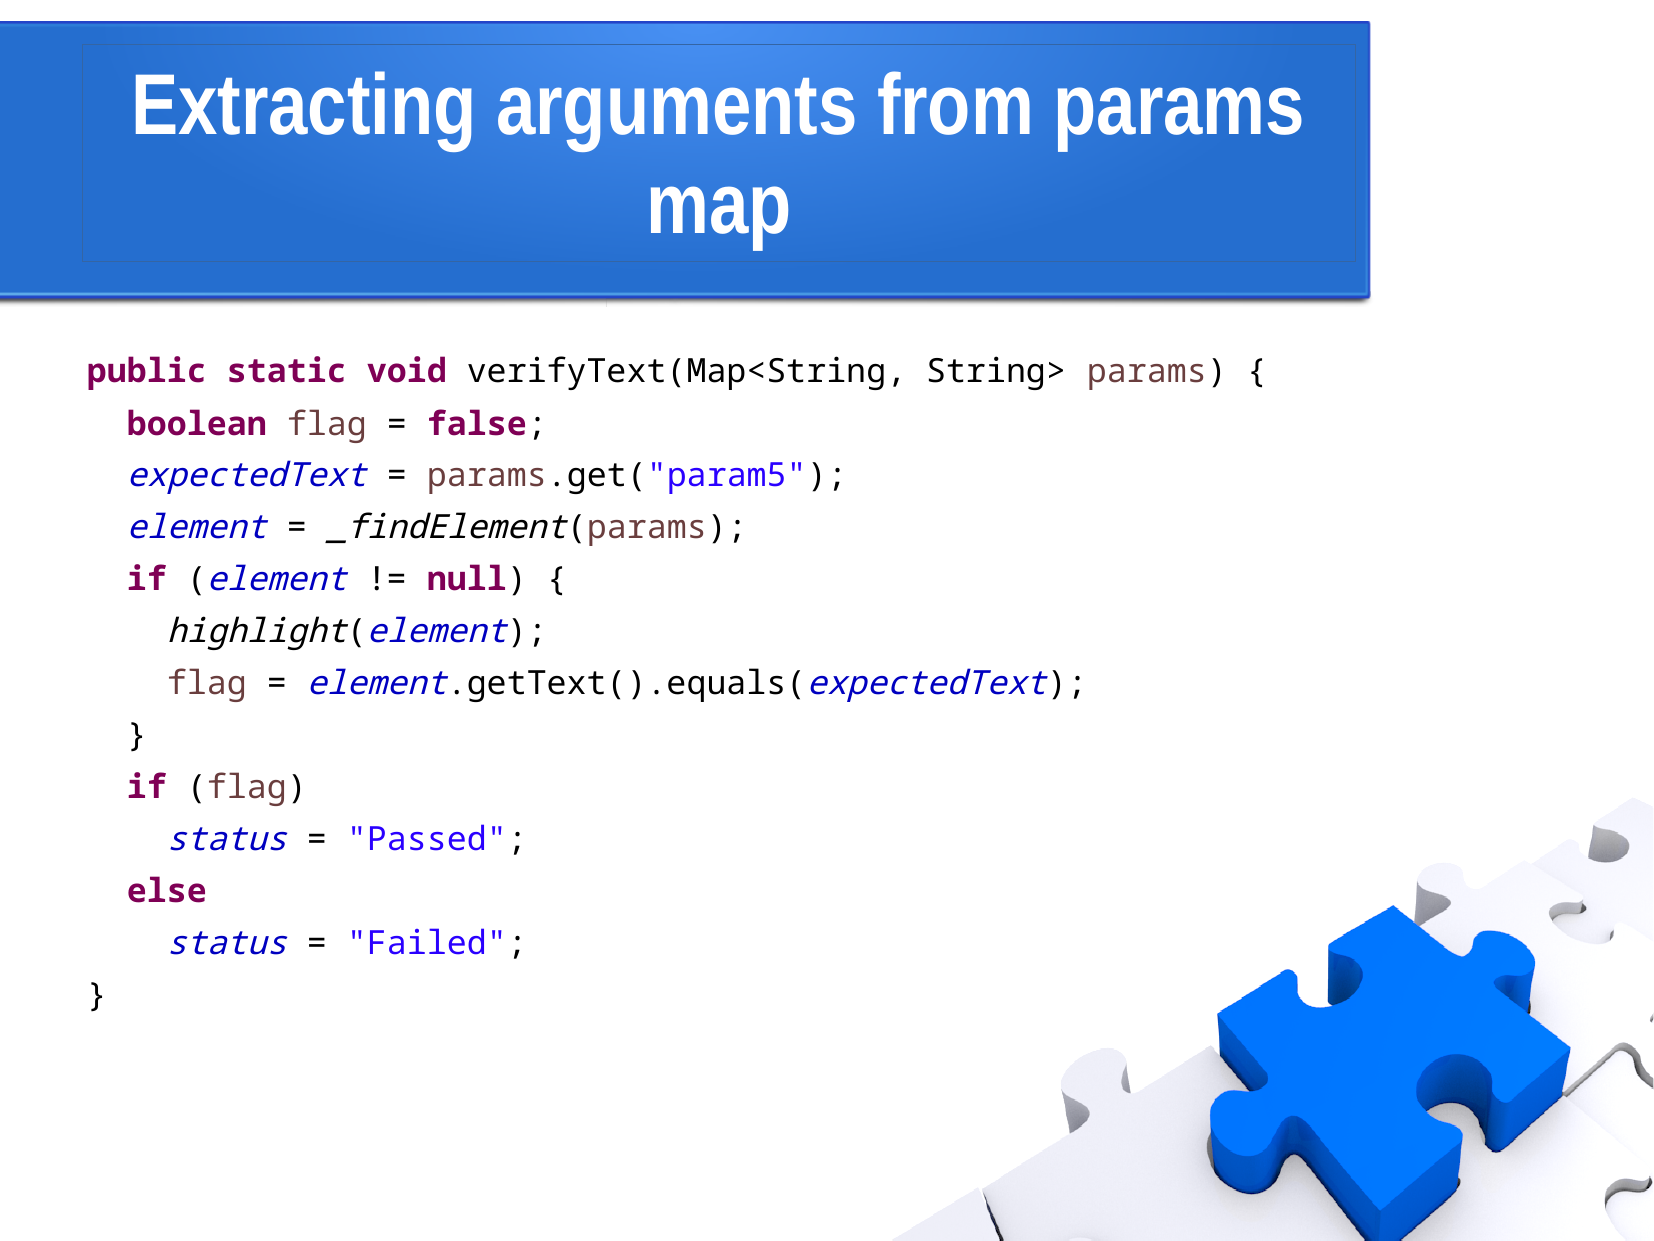

# Extracting arguments from params map
public static void verifyText(Map<String, String> params) {
 boolean flag = false;
 expectedText = params.get("param5");
 element = _findElement(params);
 if (element != null) {
 highlight(element);
 flag = element.getText().equals(expectedText);
 }
 if (flag)
 status = "Passed";
 else
 status = "Failed";
}